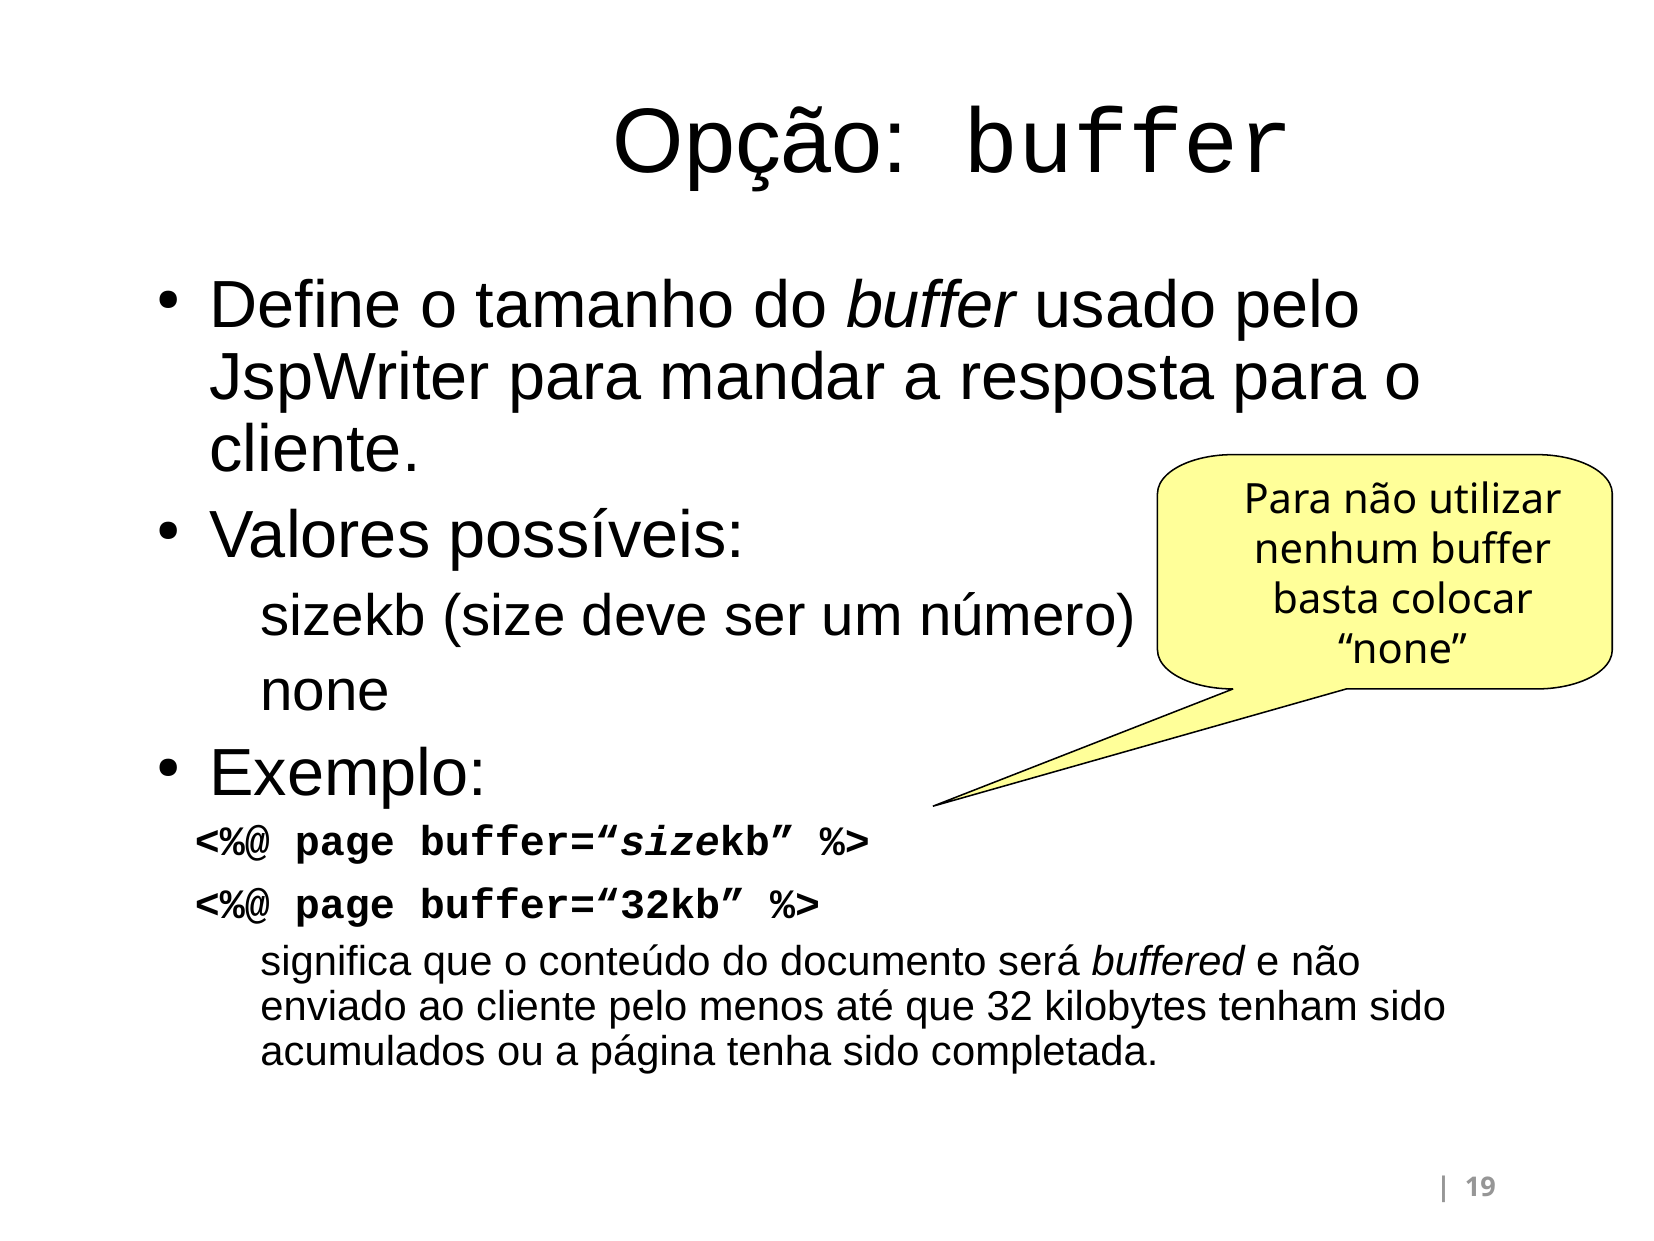

# Opção: buffer
Define o tamanho do buffer usado pelo JspWriter para mandar a resposta para o cliente.
Valores possíveis:
sizekb (size deve ser um número)‏
none
Exemplo:
	<%@ page buffer=“sizekb” %>
	<%@ page buffer=“32kb” %>
significa que o conteúdo do documento será buffered e não enviado ao cliente pelo menos até que 32 kilobytes tenham sido acumulados ou a página tenha sido completada.
Para não utilizar nenhum buffer basta colocar “none”